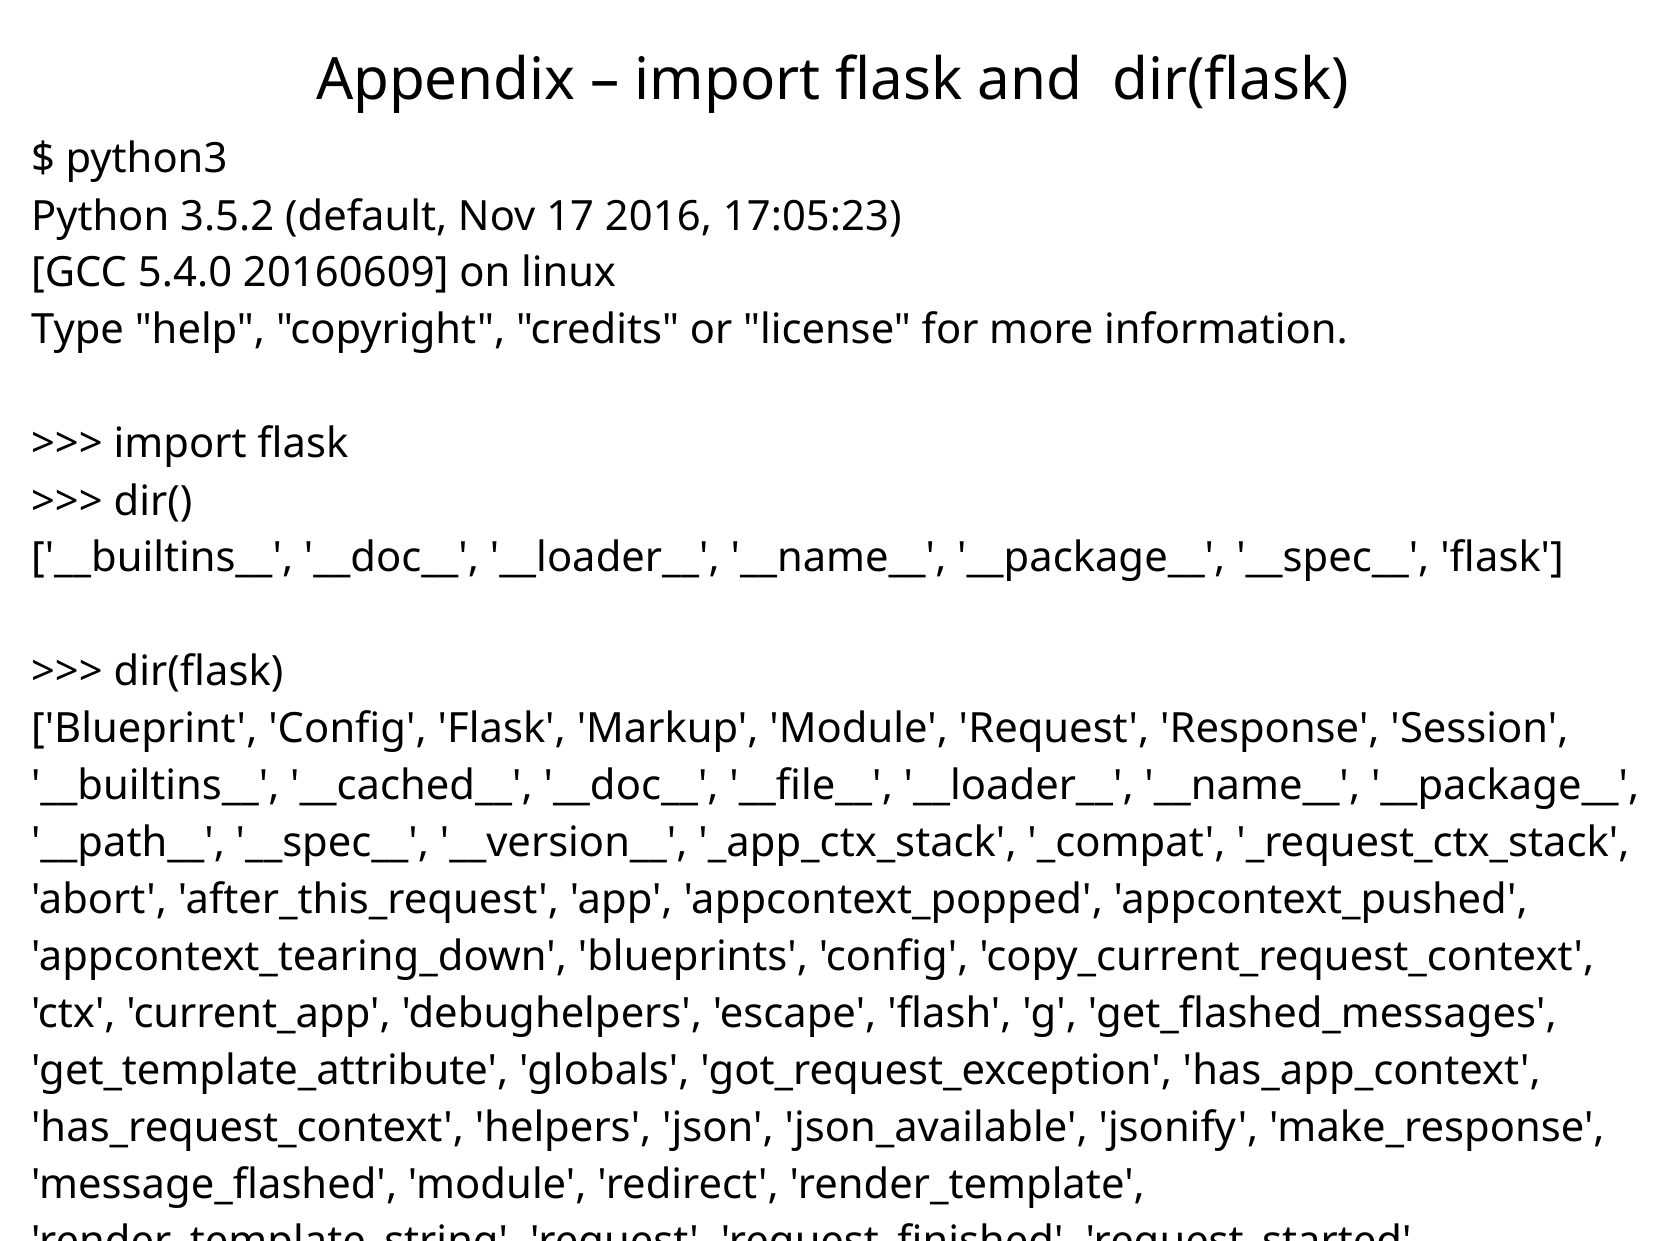

Appendix – import flask and dir(flask)
$ python3
Python 3.5.2 (default, Nov 17 2016, 17:05:23)
[GCC 5.4.0 20160609] on linux
Type "help", "copyright", "credits" or "license" for more information.
>>> import flask
>>> dir()
['__builtins__', '__doc__', '__loader__', '__name__', '__package__', '__spec__', 'flask']
>>> dir(flask)
['Blueprint', 'Config', 'Flask', 'Markup', 'Module', 'Request', 'Response', 'Session', '__builtins__', '__cached__', '__doc__', '__file__', '__loader__', '__name__', '__package__', '__path__', '__spec__', '__version__', '_app_ctx_stack', '_compat', '_request_ctx_stack', 'abort', 'after_this_request', 'app', 'appcontext_popped', 'appcontext_pushed', 'appcontext_tearing_down', 'blueprints', 'config', 'copy_current_request_context', 'ctx', 'current_app', 'debughelpers', 'escape', 'flash', 'g', 'get_flashed_messages', 'get_template_attribute', 'globals', 'got_request_exception', 'has_app_context', 'has_request_context', 'helpers', 'json', 'json_available', 'jsonify', 'make_response', 'message_flashed', 'module', 'redirect', 'render_template', 'render_template_string', 'request', 'request_finished', 'request_started', 'request_tearing_down', 'safe_join', 'send_file', 'send_from_directory', 'session', 'sessions', 'signals', 'signals_available', 'stream_with_context', 'template_rendered', 'templating', 'url_for', 'wrappers']
>>>